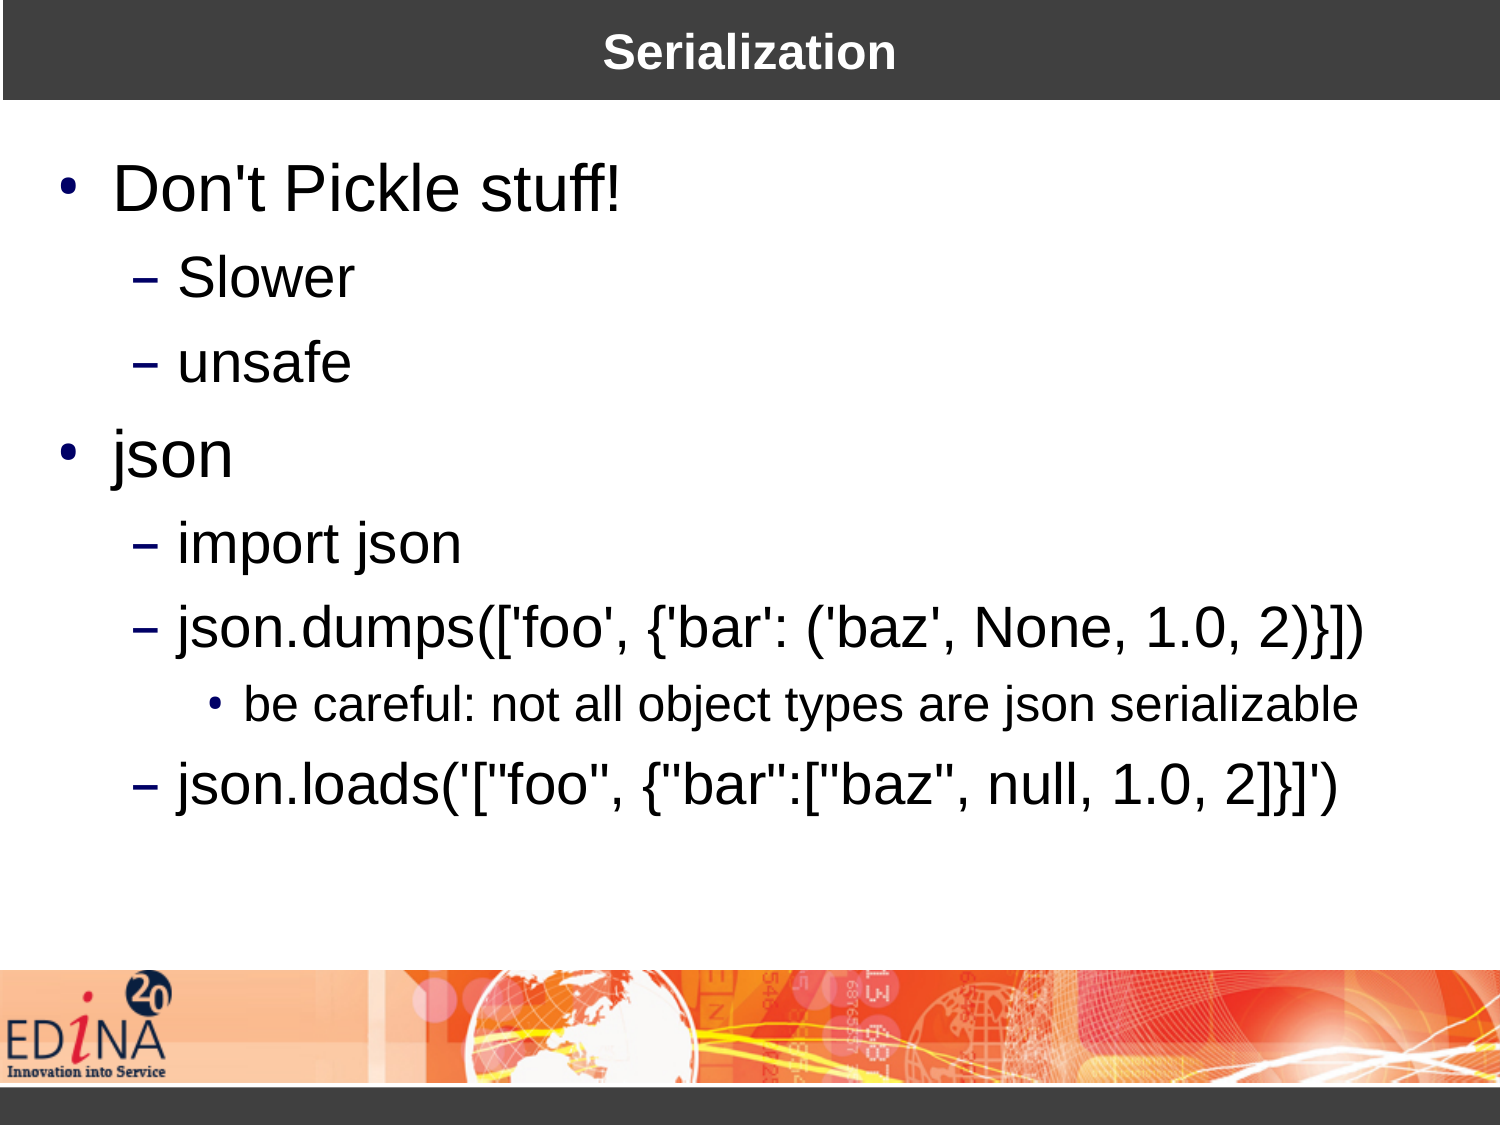

# Serialization
Don't Pickle stuff!
Slower
unsafe
json
import json
json.dumps(['foo', {'bar': ('baz', None, 1.0, 2)}])
be careful: not all object types are json serializable
json.loads('["foo", {"bar":["baz", null, 1.0, 2]}]')